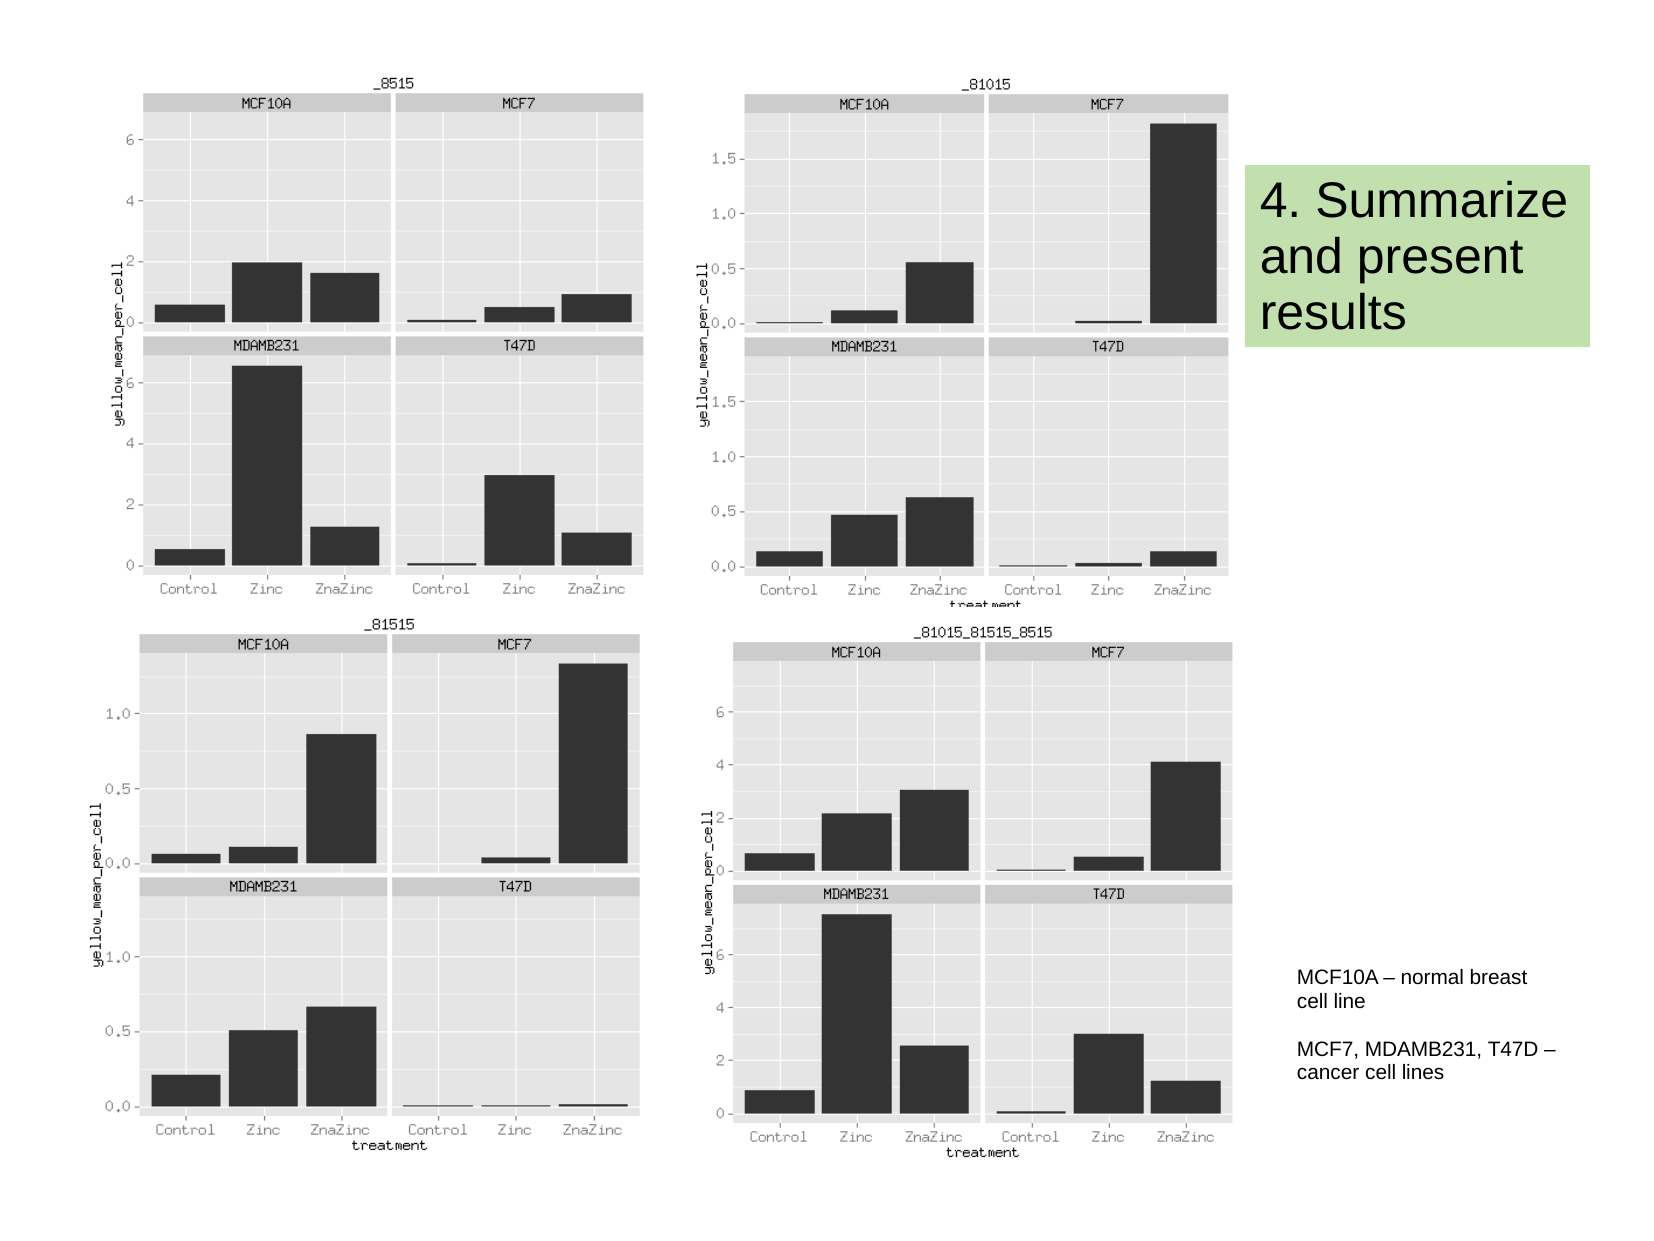

4. Summarize and present results
MCF10A – normal breast cell line
MCF7, MDAMB231, T47D – cancer cell lines